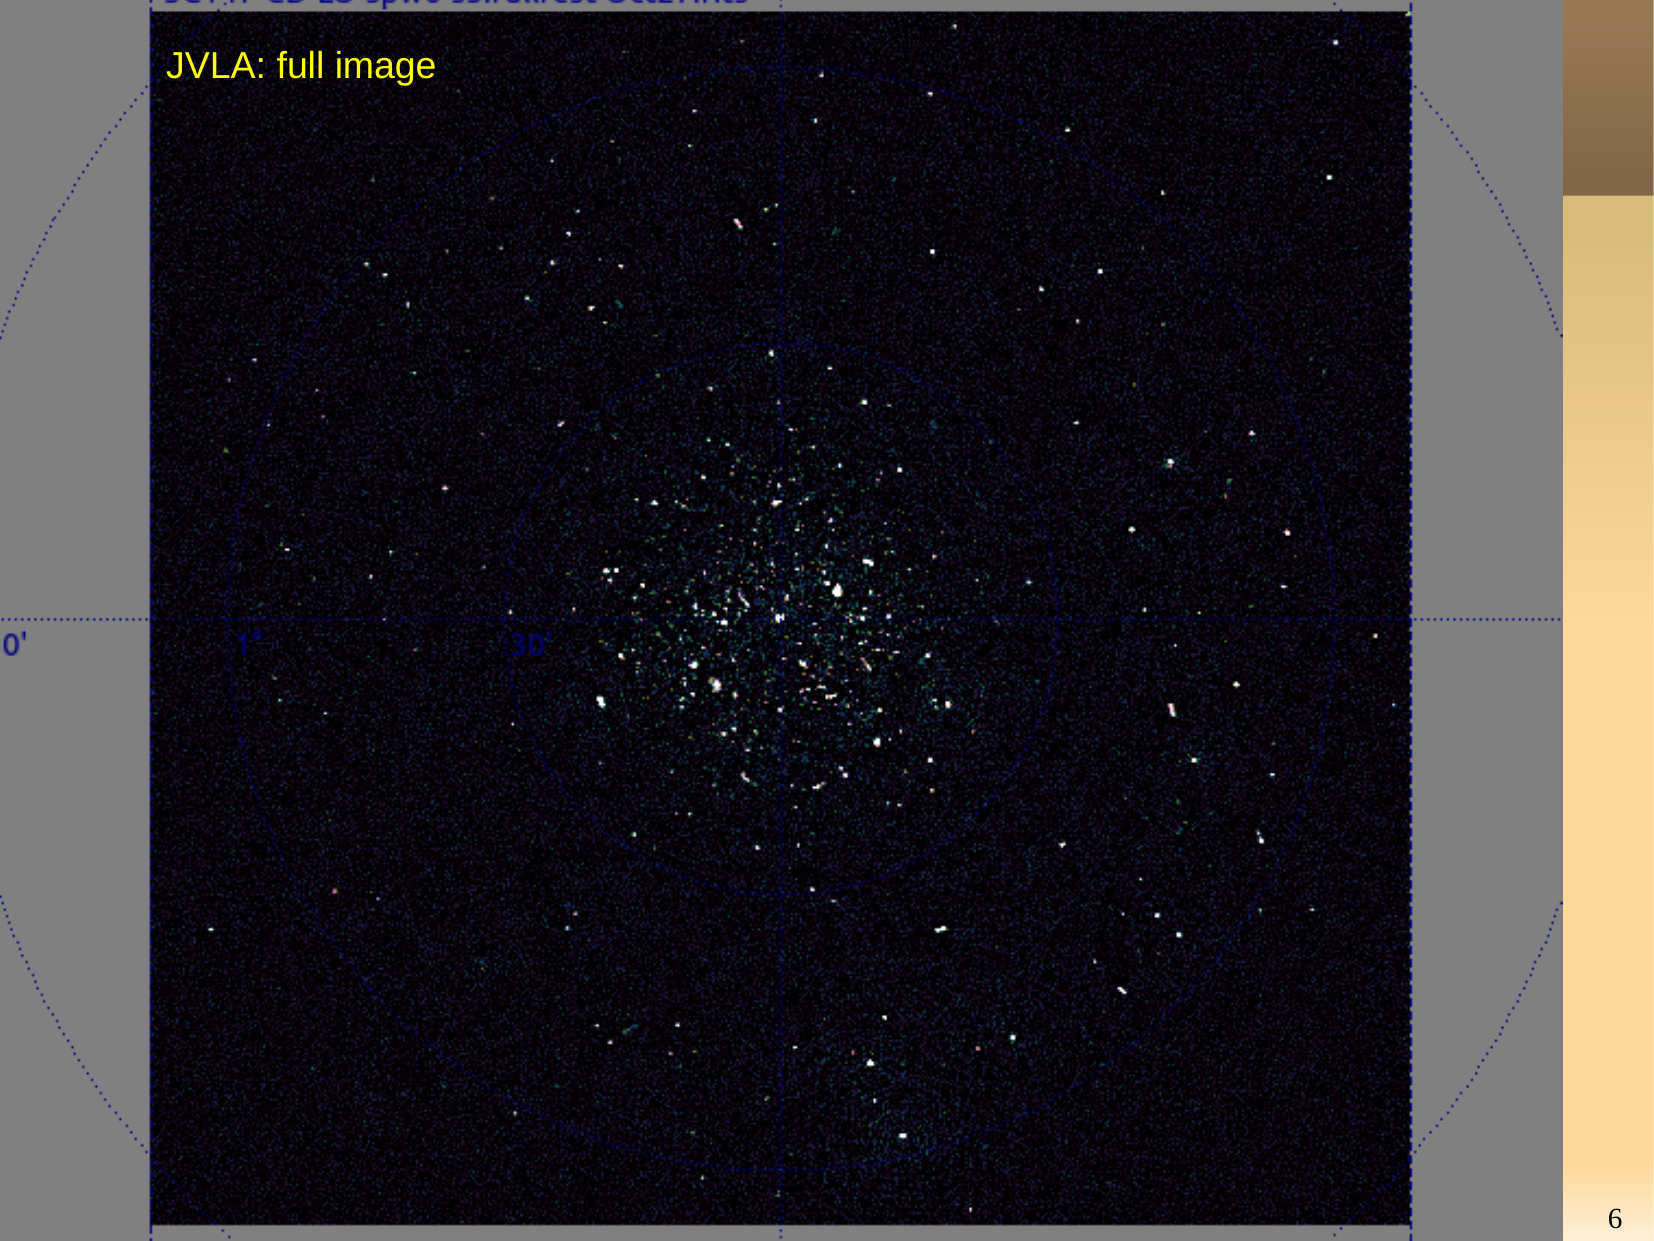

# Full image: JVLA
JVLA: full image
JVLA: full image
NRAO Algorithms Telecon
14/11/2013
6